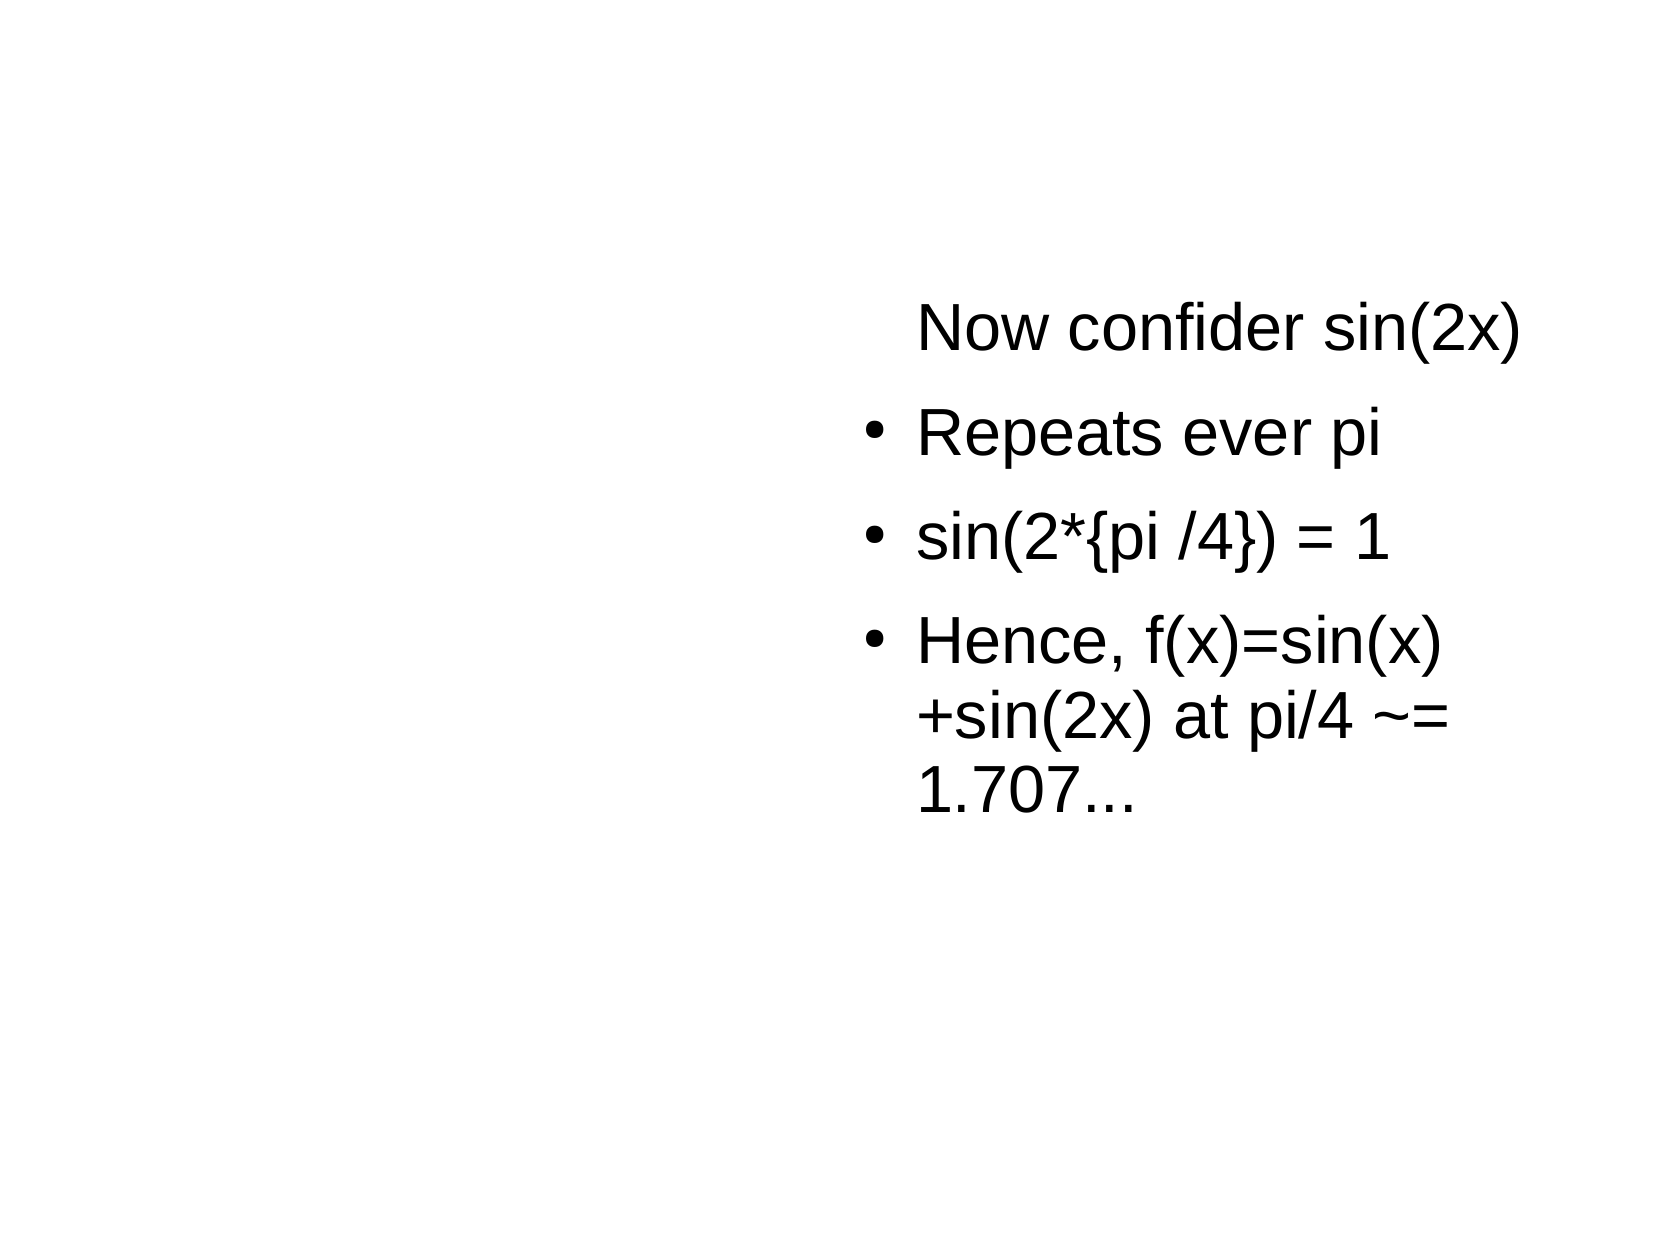

#
Now confider sin(2x)
Repeats ever pi
sin(2*{pi /4}) = 1
Hence, f(x)=sin(x)+sin(2x) at pi/4 ~= 1.707...